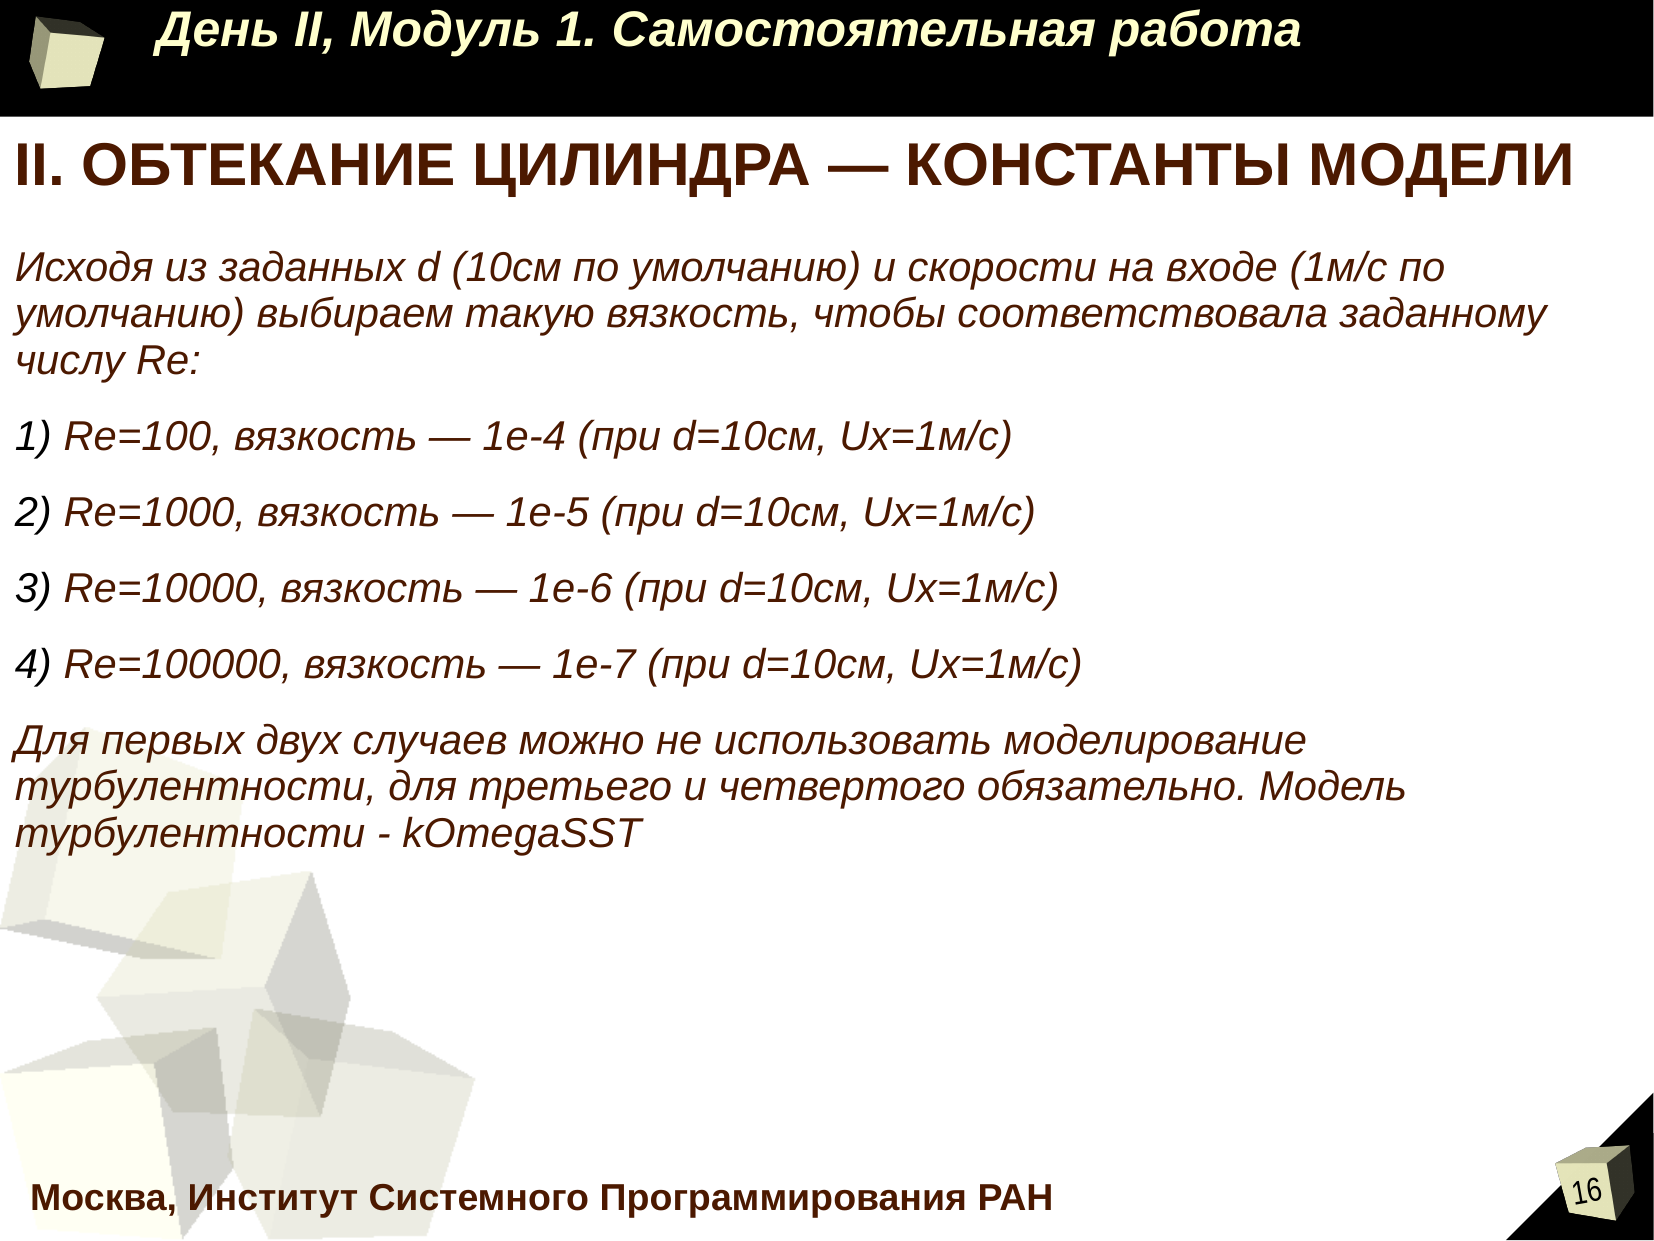

II. ОБТЕКАНИЕ ЦИЛИНДРА — КОНСТАНТЫ МОДЕЛИ
Исходя из заданных d (10см по умолчанию) и скорости на входе (1м/с по умолчанию) выбираем такую вязкость, чтобы соответствовала заданному числу Re:
 Re=100, вязкость — 1e-4 (при d=10см, Ux=1м/с)
 Re=1000, вязкость — 1e-5 (при d=10см, Ux=1м/с)
 Re=10000, вязкость — 1e-6 (при d=10см, Ux=1м/с)
 Re=100000, вязкость — 1e-7 (при d=10см, Ux=1м/с)
Для первых двух случаев можно не использовать моделирование турбулентности, для третьего и четвертого обязательно. Модель турбулентности - kOmegaSST